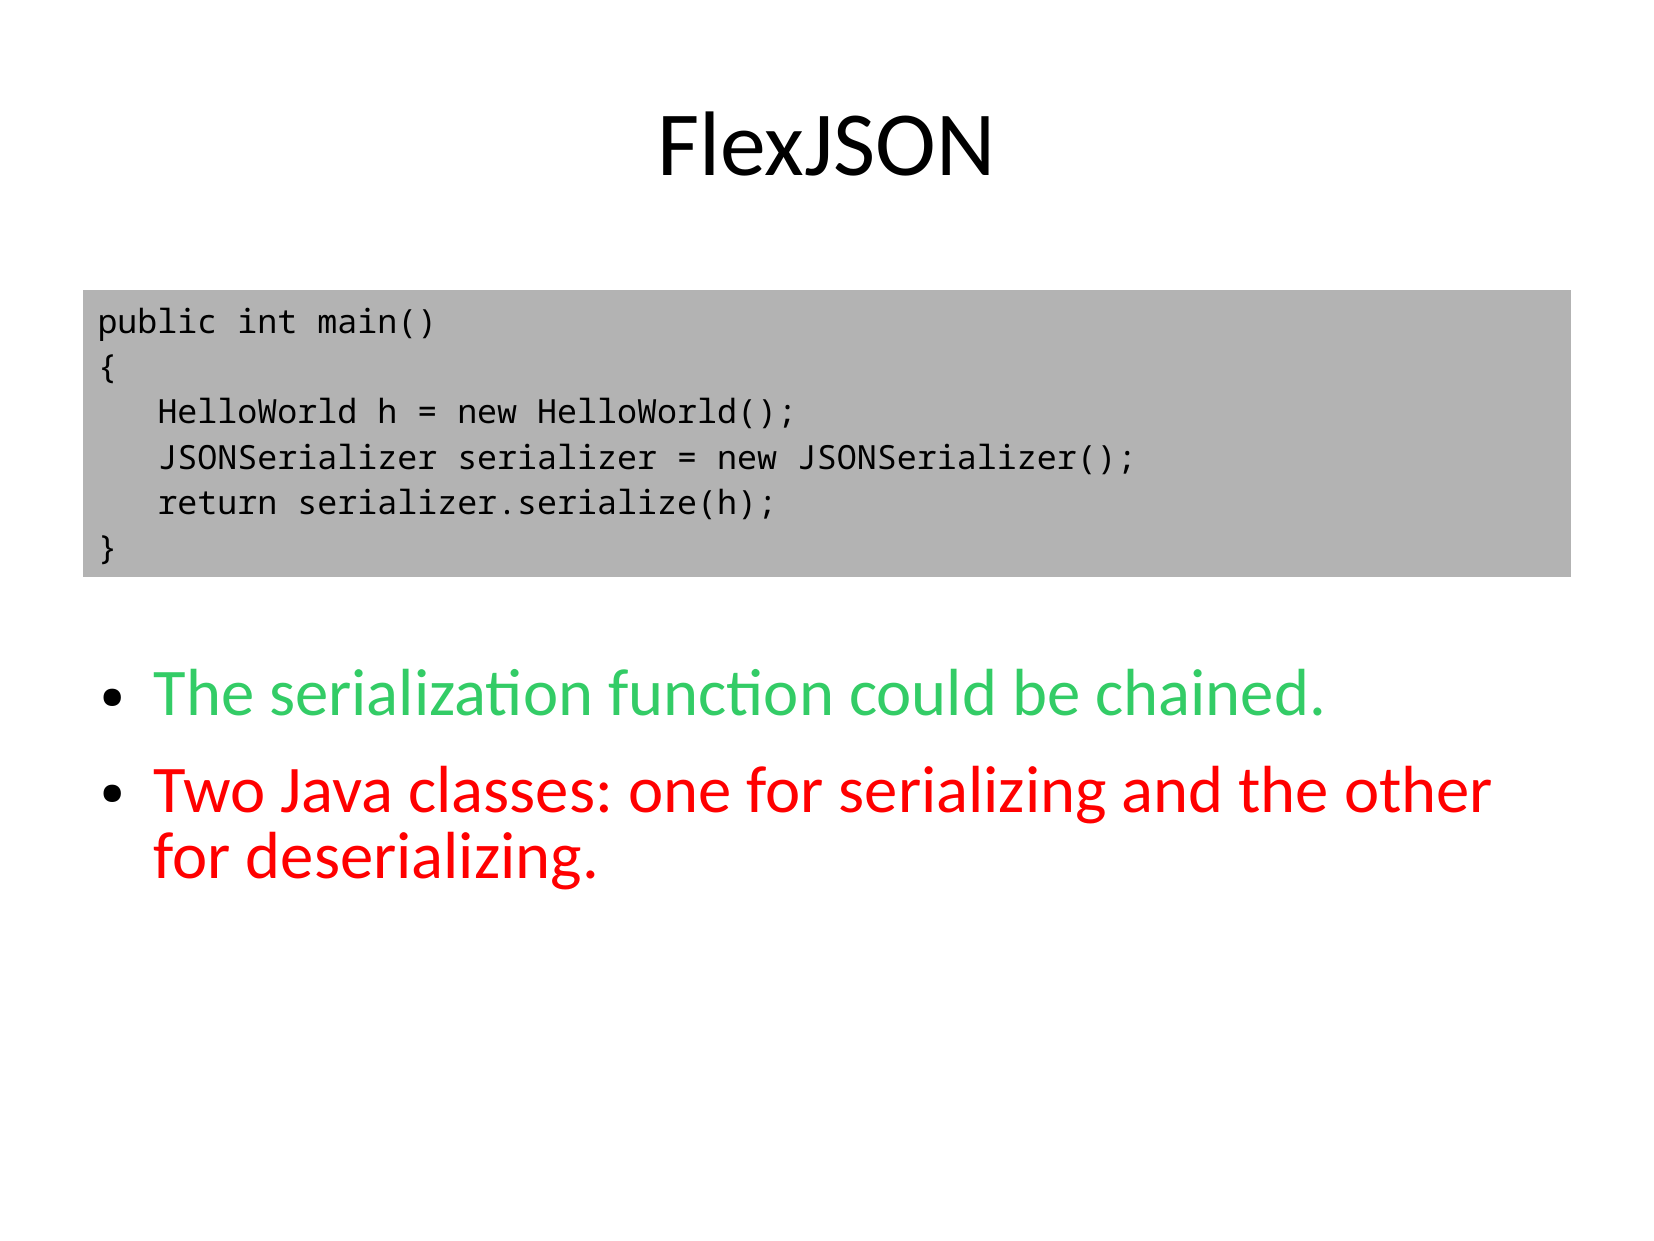

# FlexJSON
| public int main() { HelloWorld h = new HelloWorld(); JSONSerializer serializer = new JSONSerializer(); return serializer.serialize(h); } |
| --- |
The serialization function could be chained.
Two Java classes: one for serializing and the other for deserializing.